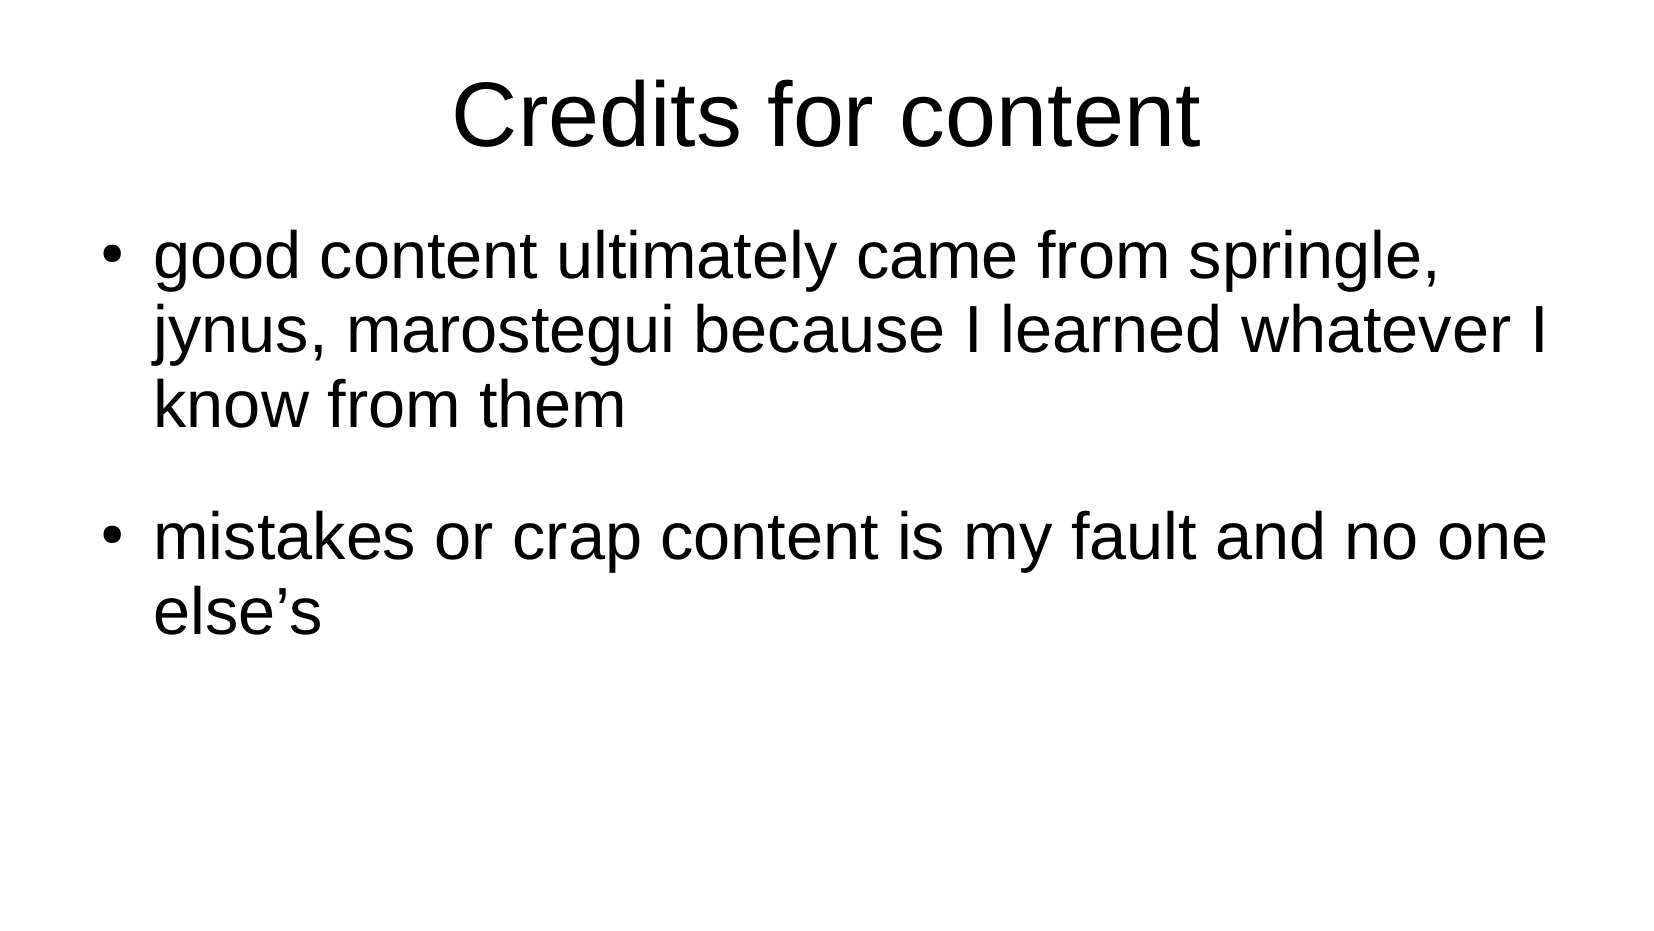

# Credits for content
good content ultimately came from springle, jynus, marostegui because I learned whatever I know from them
mistakes or crap content is my fault and no one else’s